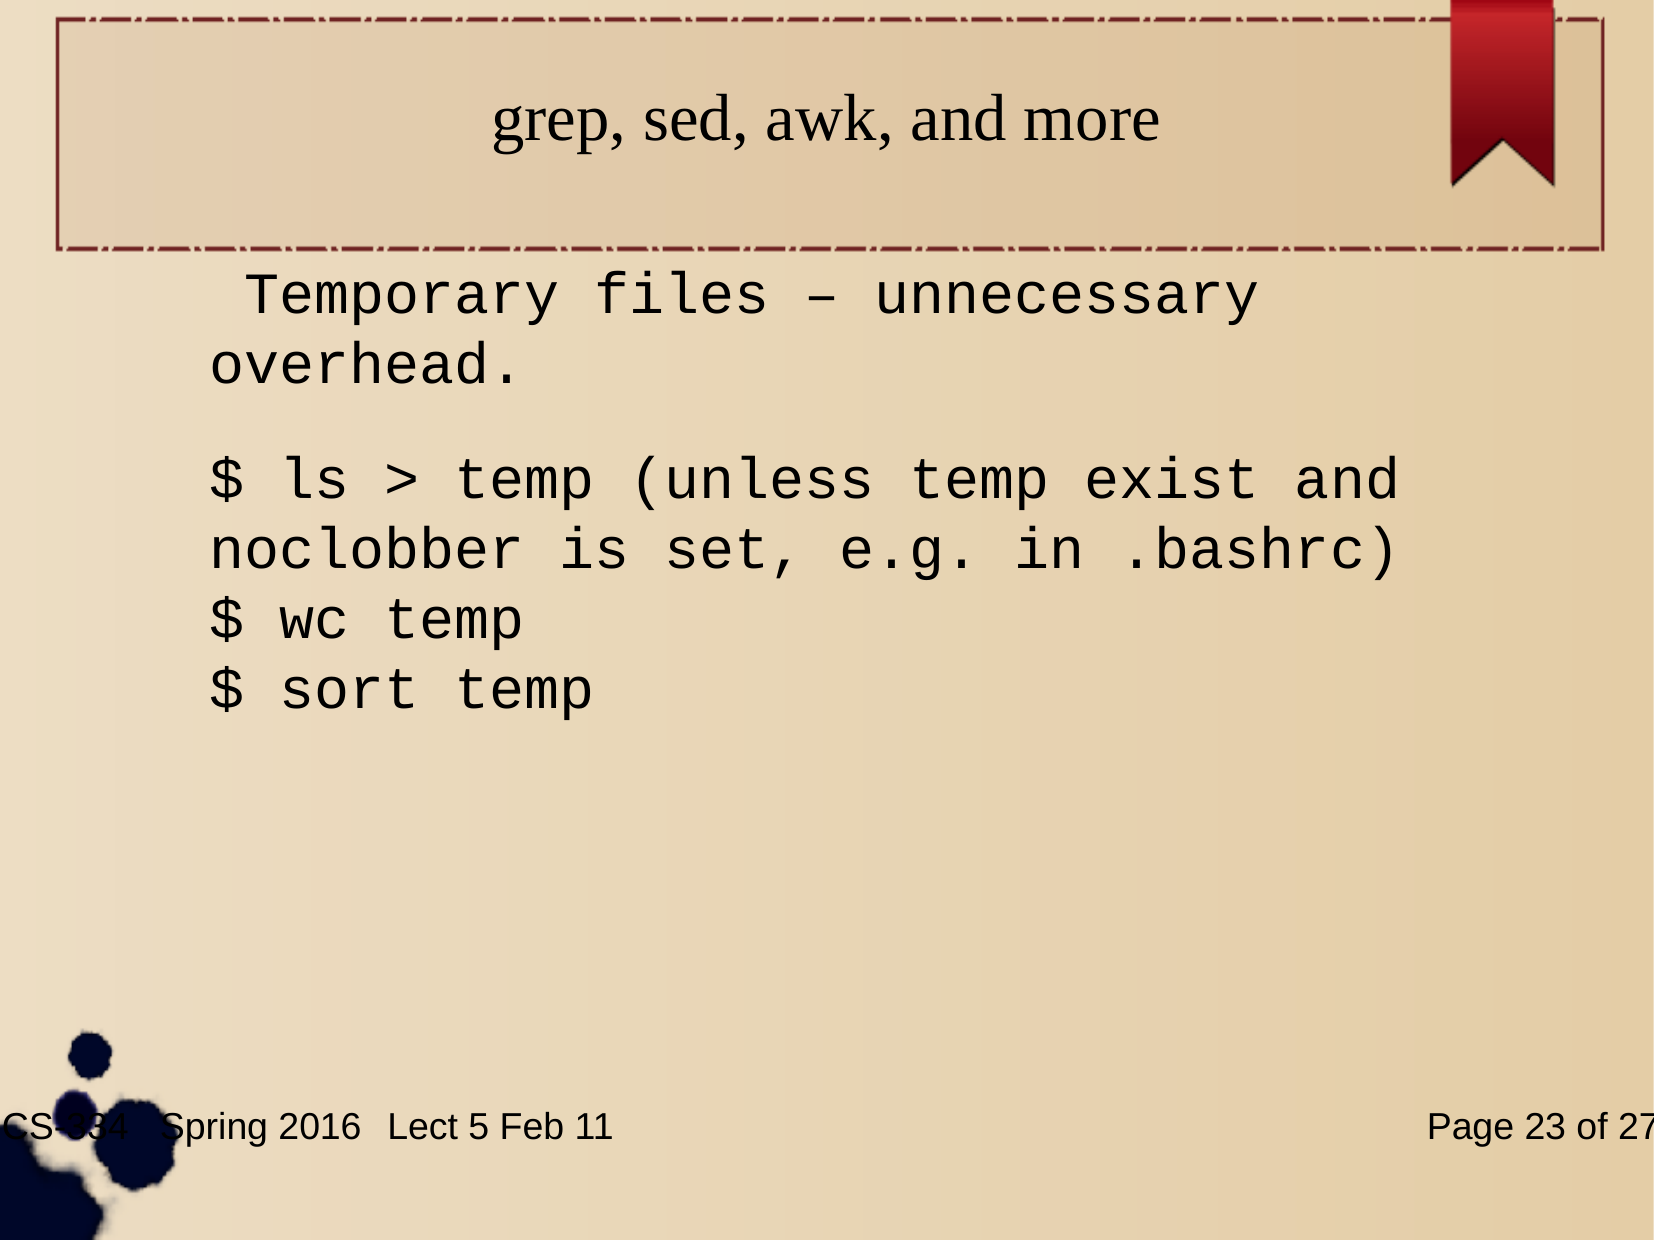

grep, sed, awk, and more
 Temporary files – unnecessary overhead.
$ ls > temp (unless temp exist and noclobber is set, e.g. in .bashrc)
$ wc temp
$ sort temp
CS-334 Spring 2016	 Lect 5 Feb 11											Page of 27